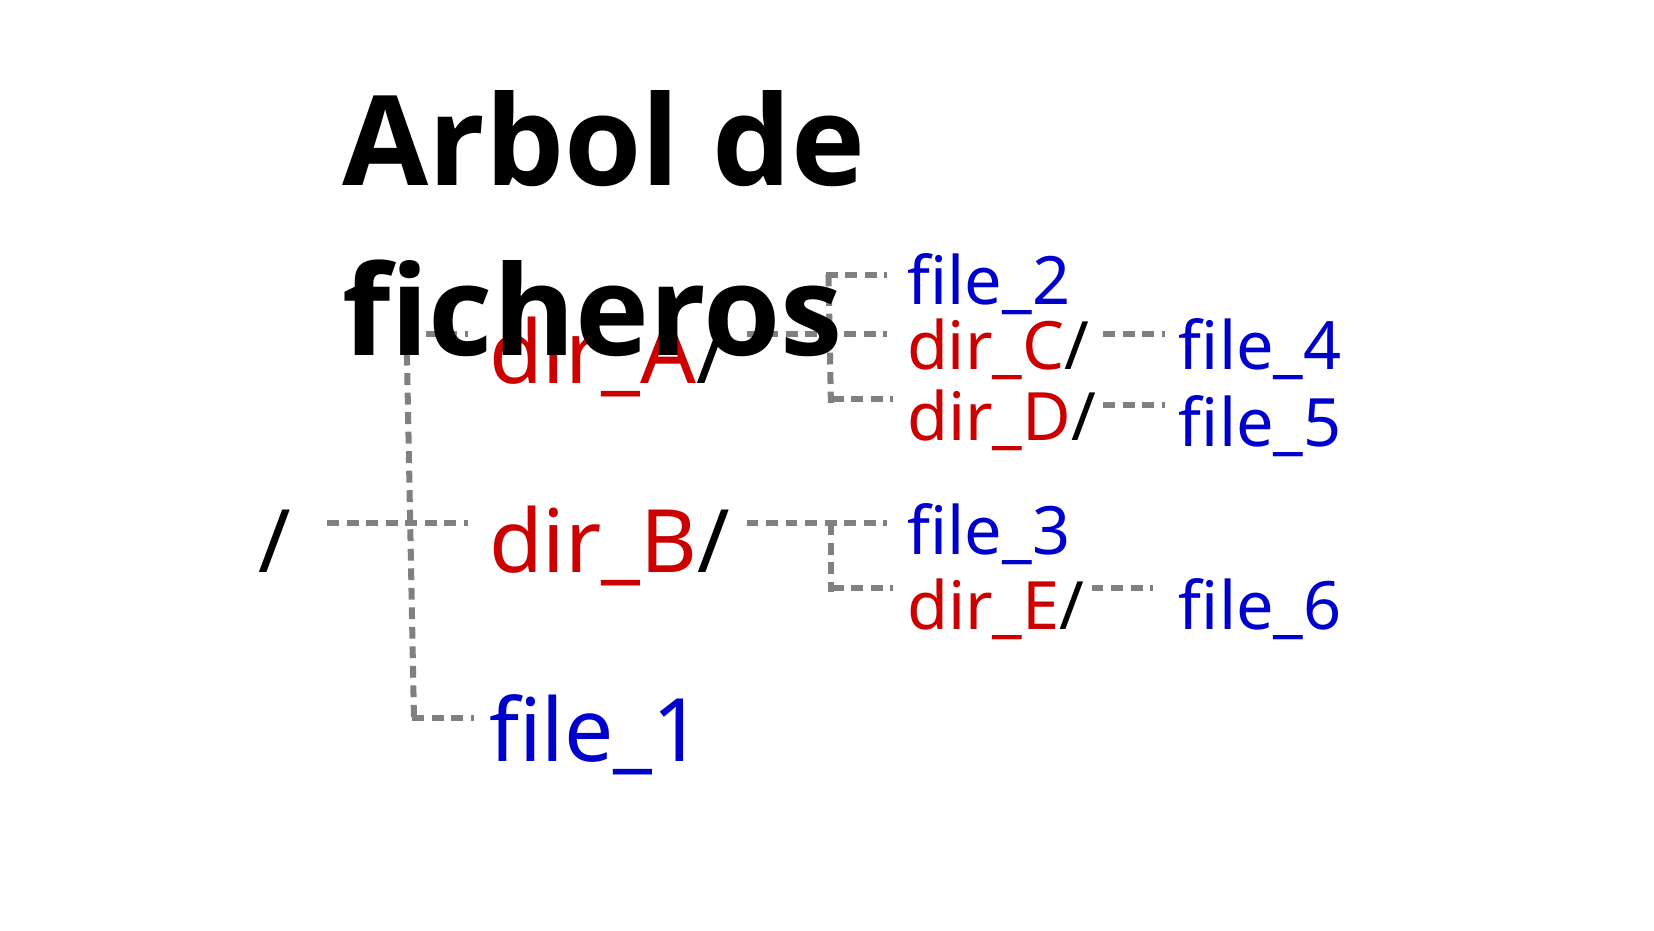

Arbol de ficheros
file_2
dir_A/
dir_C/
file_4
dir_D/
file_5
/
dir_B/
file_3
dir_E/
file_6
file_1